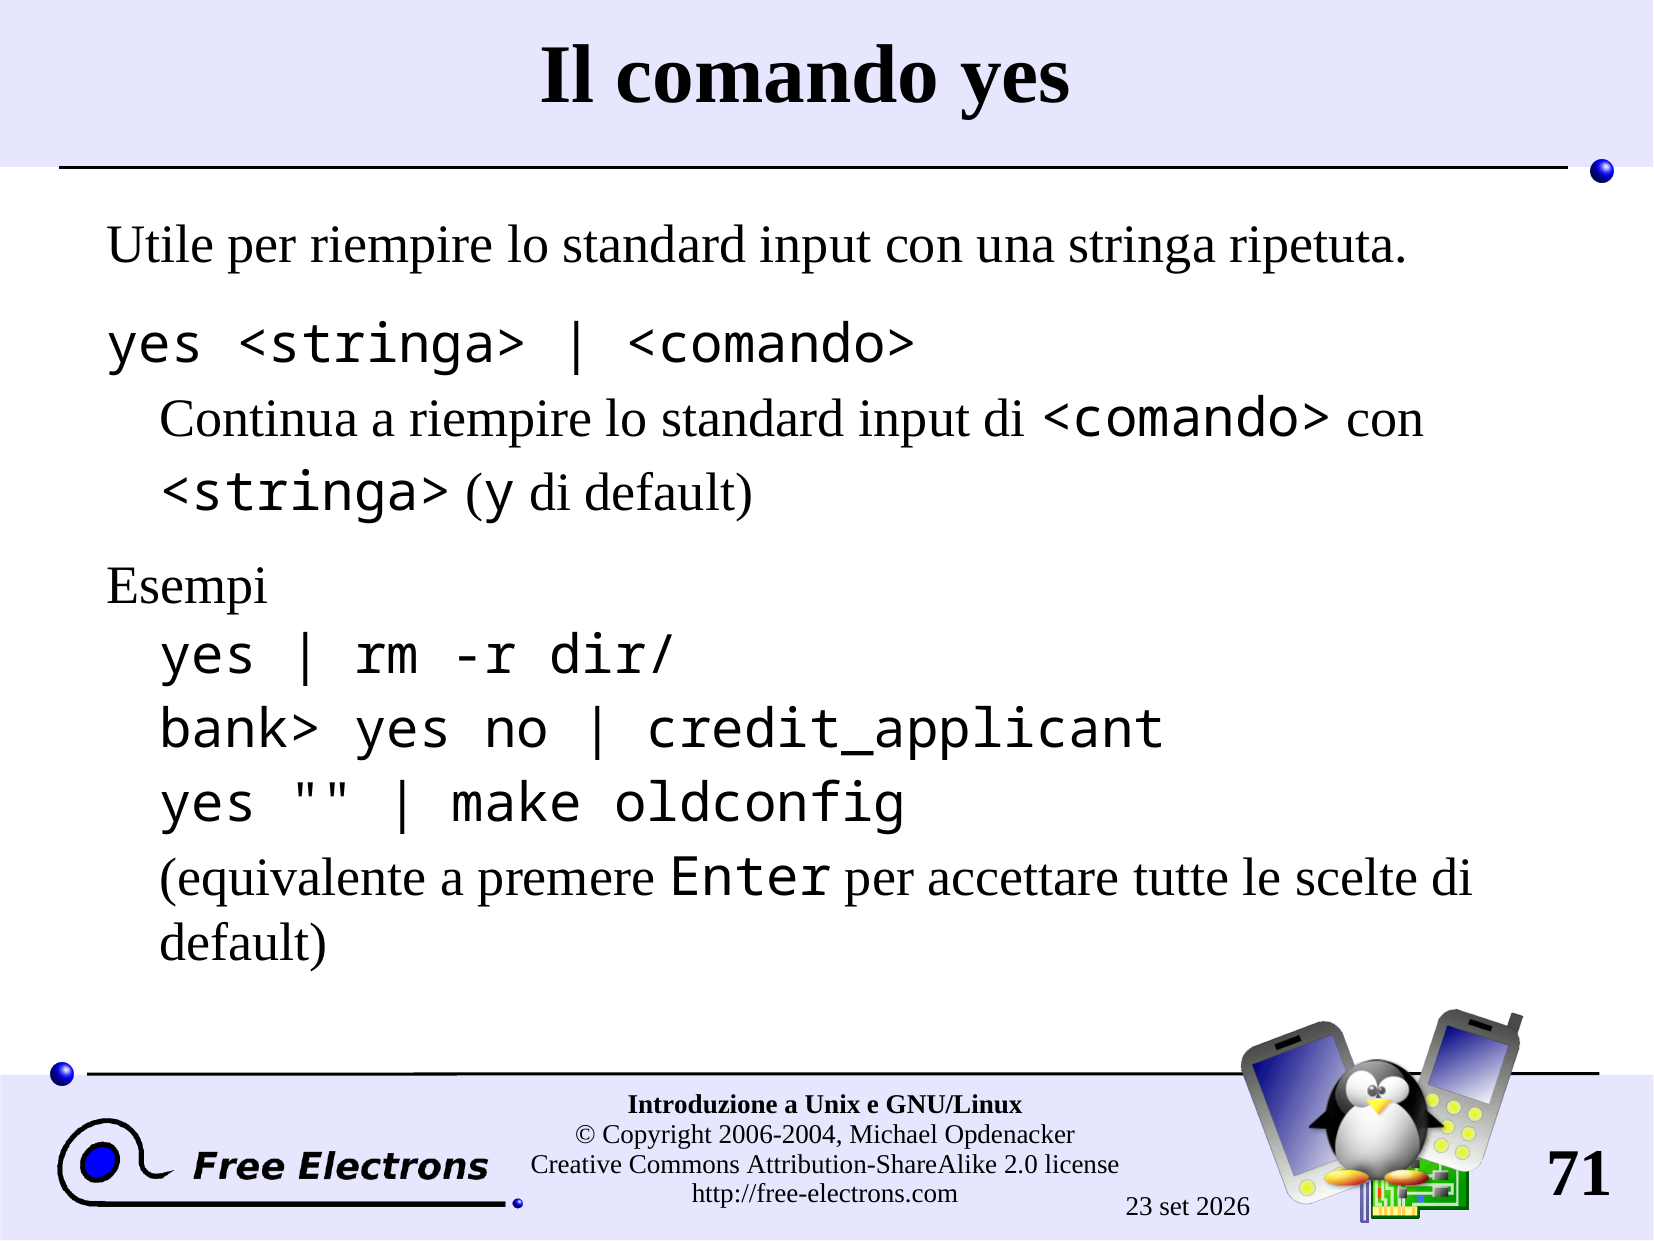

# Il comando yes
Utile per riempire lo standard input con una stringa ripetuta.
yes <stringa> | <comando>
Continua a riempire lo standard input di <comando> con <stringa> (y di default)
Esempi
yes | rm -r dir/
bank> yes no | credit_applicant
yes "" | make oldconfig
(equivalente a premere Enter per accettare tutte le scelte di default)